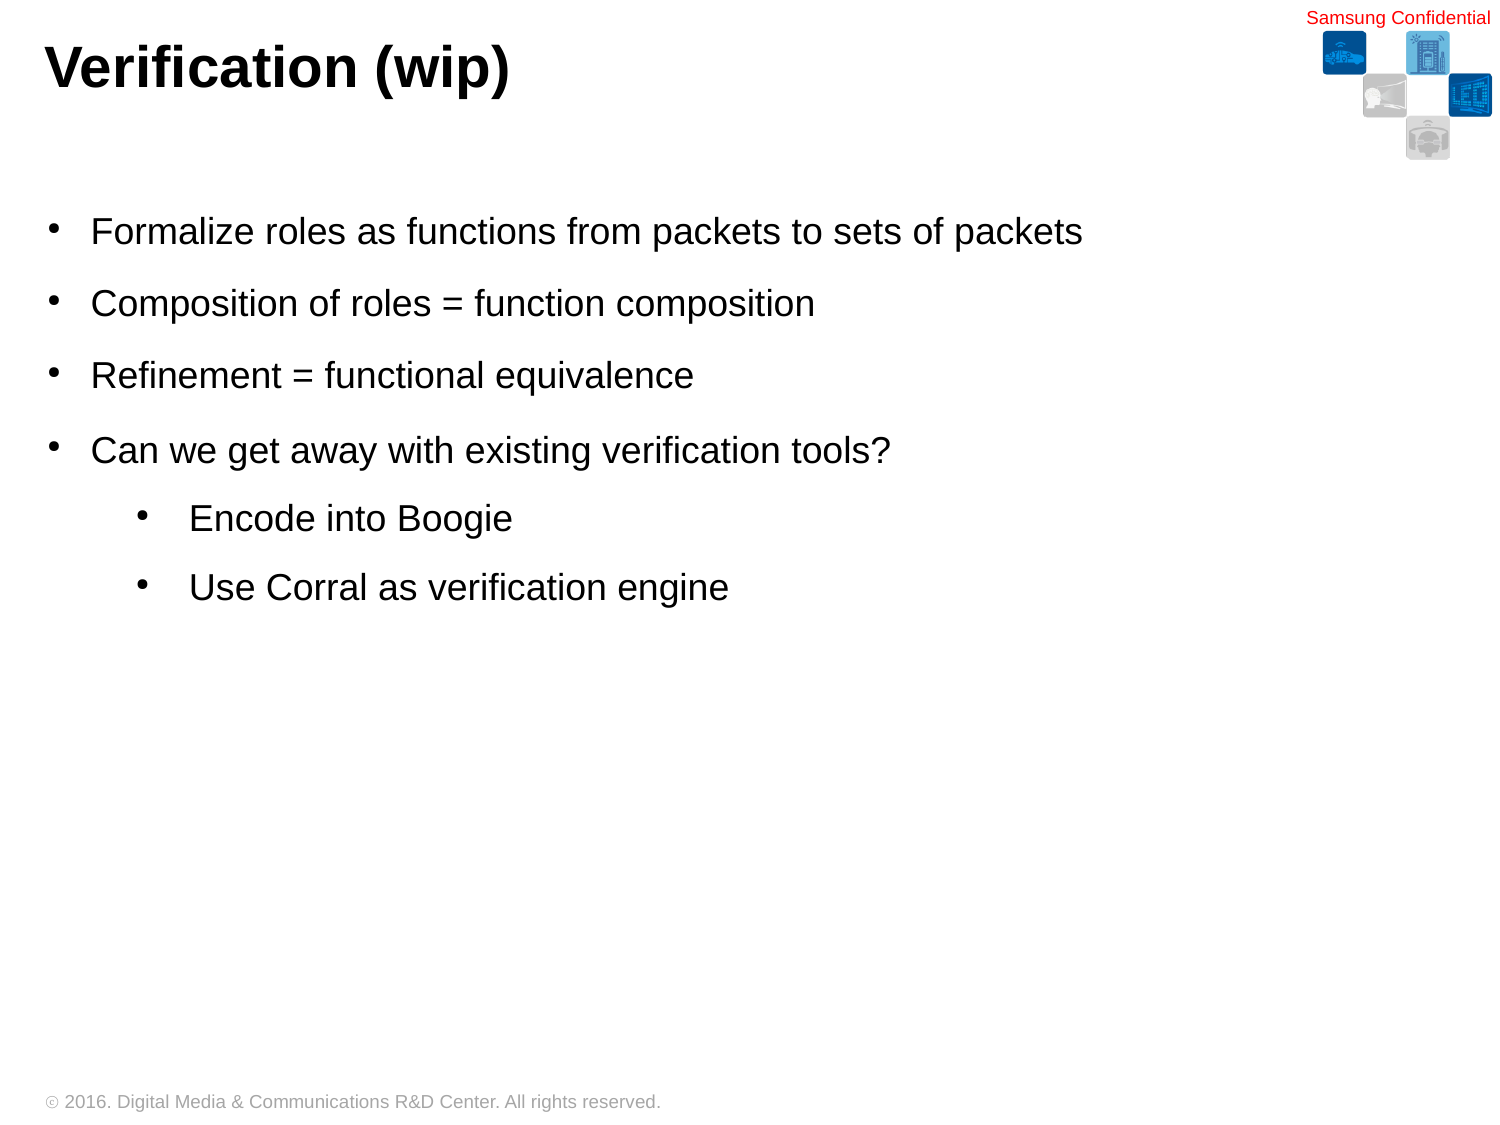

# Verification (wip)
Formalize roles as functions from packets to sets of packets
Composition of roles = function composition
Refinement = functional equivalence
Can we get away with existing verification tools?
Encode into Boogie
Use Corral as verification engine